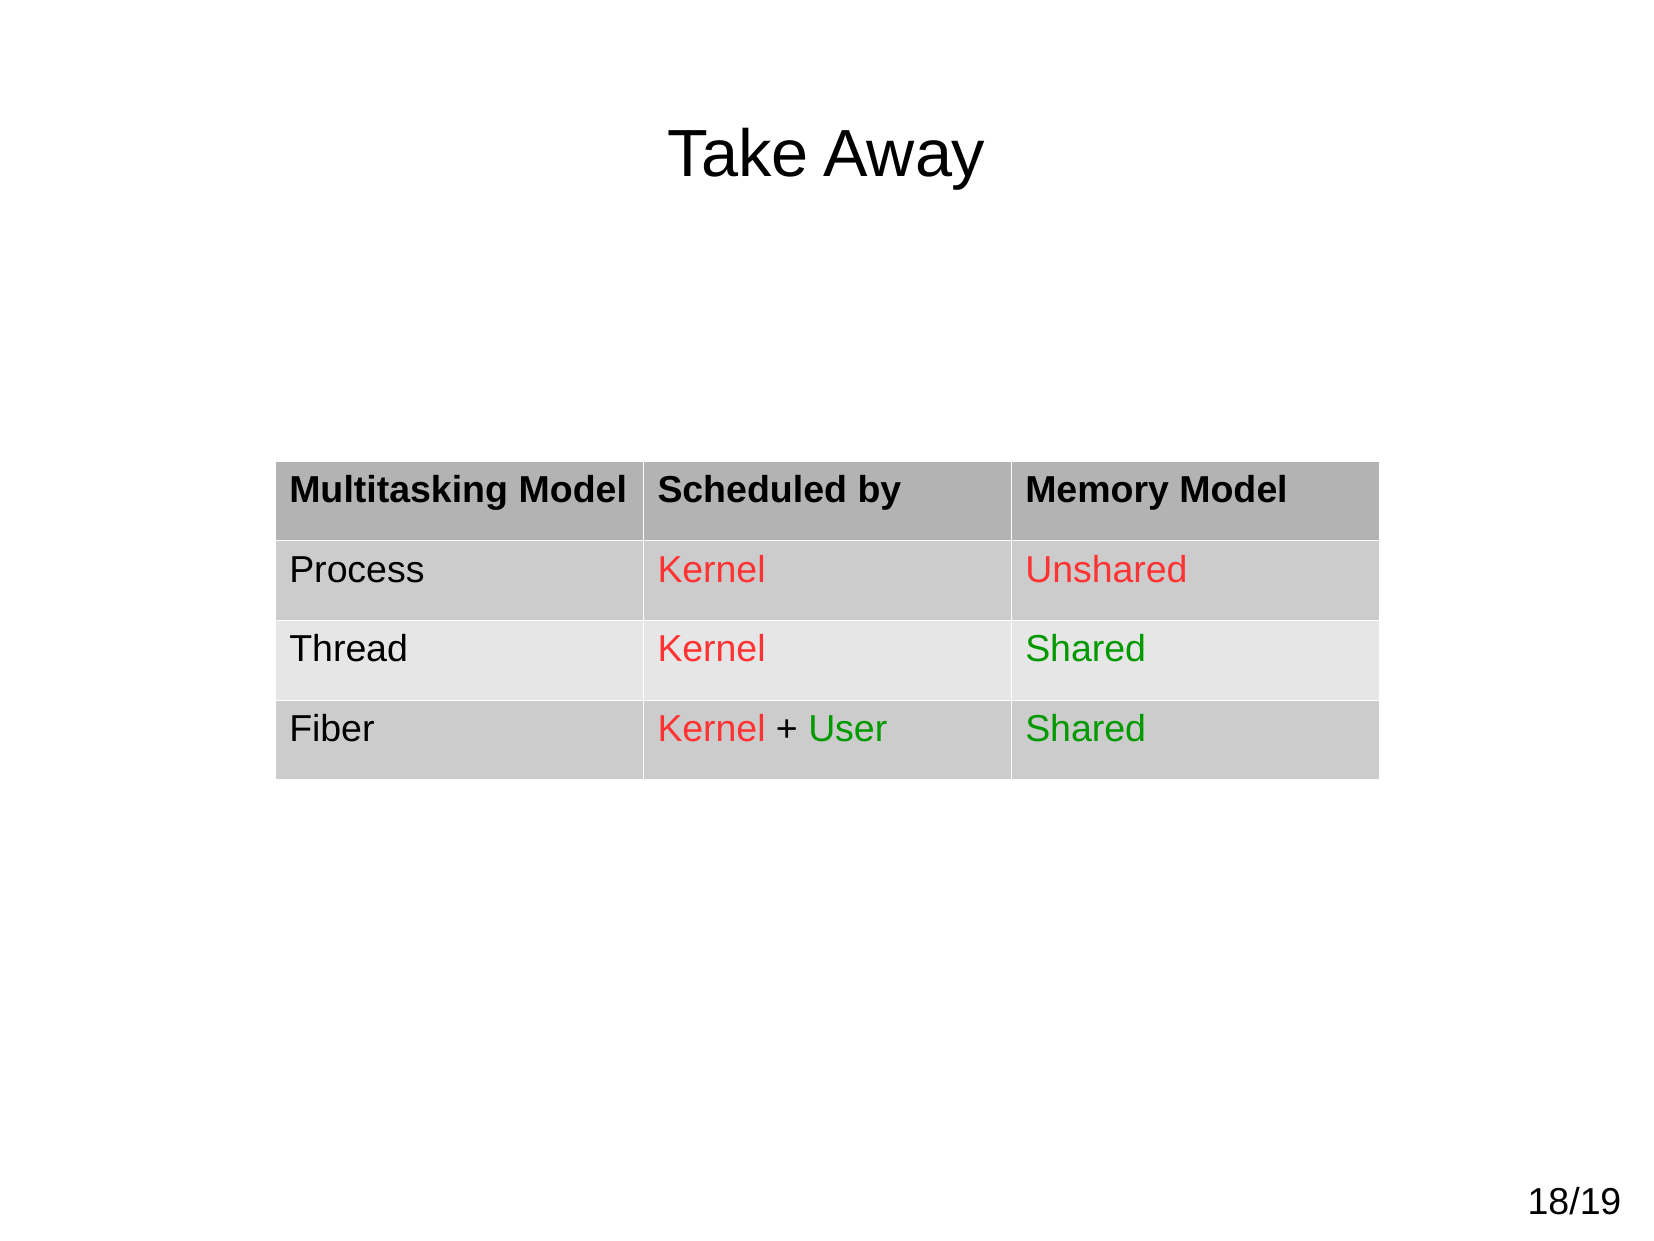

# Take Away
| Multitasking Model | Scheduled by | Memory Model |
| --- | --- | --- |
| Process | Kernel | Unshared |
| Thread | Kernel | Shared |
| Fiber | Kernel + User | Shared |